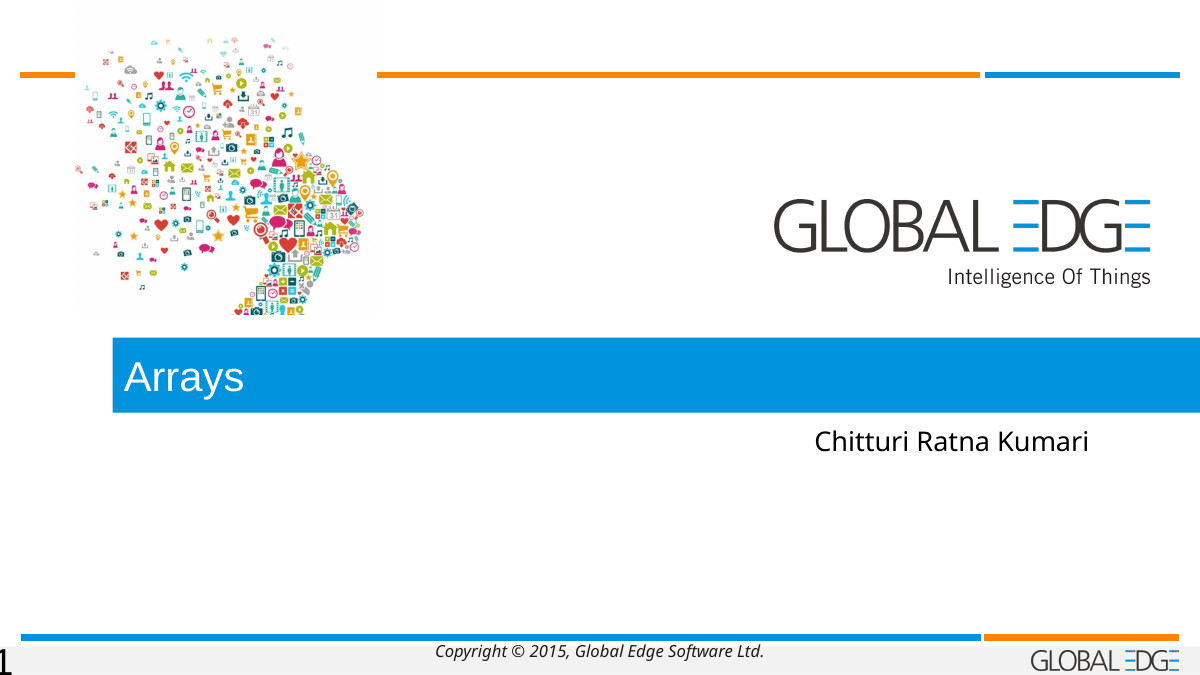

Arrays
Arrays
ARRAYS
Arrays
# Arrays
Arrays
Chitturi Ratna Kumari